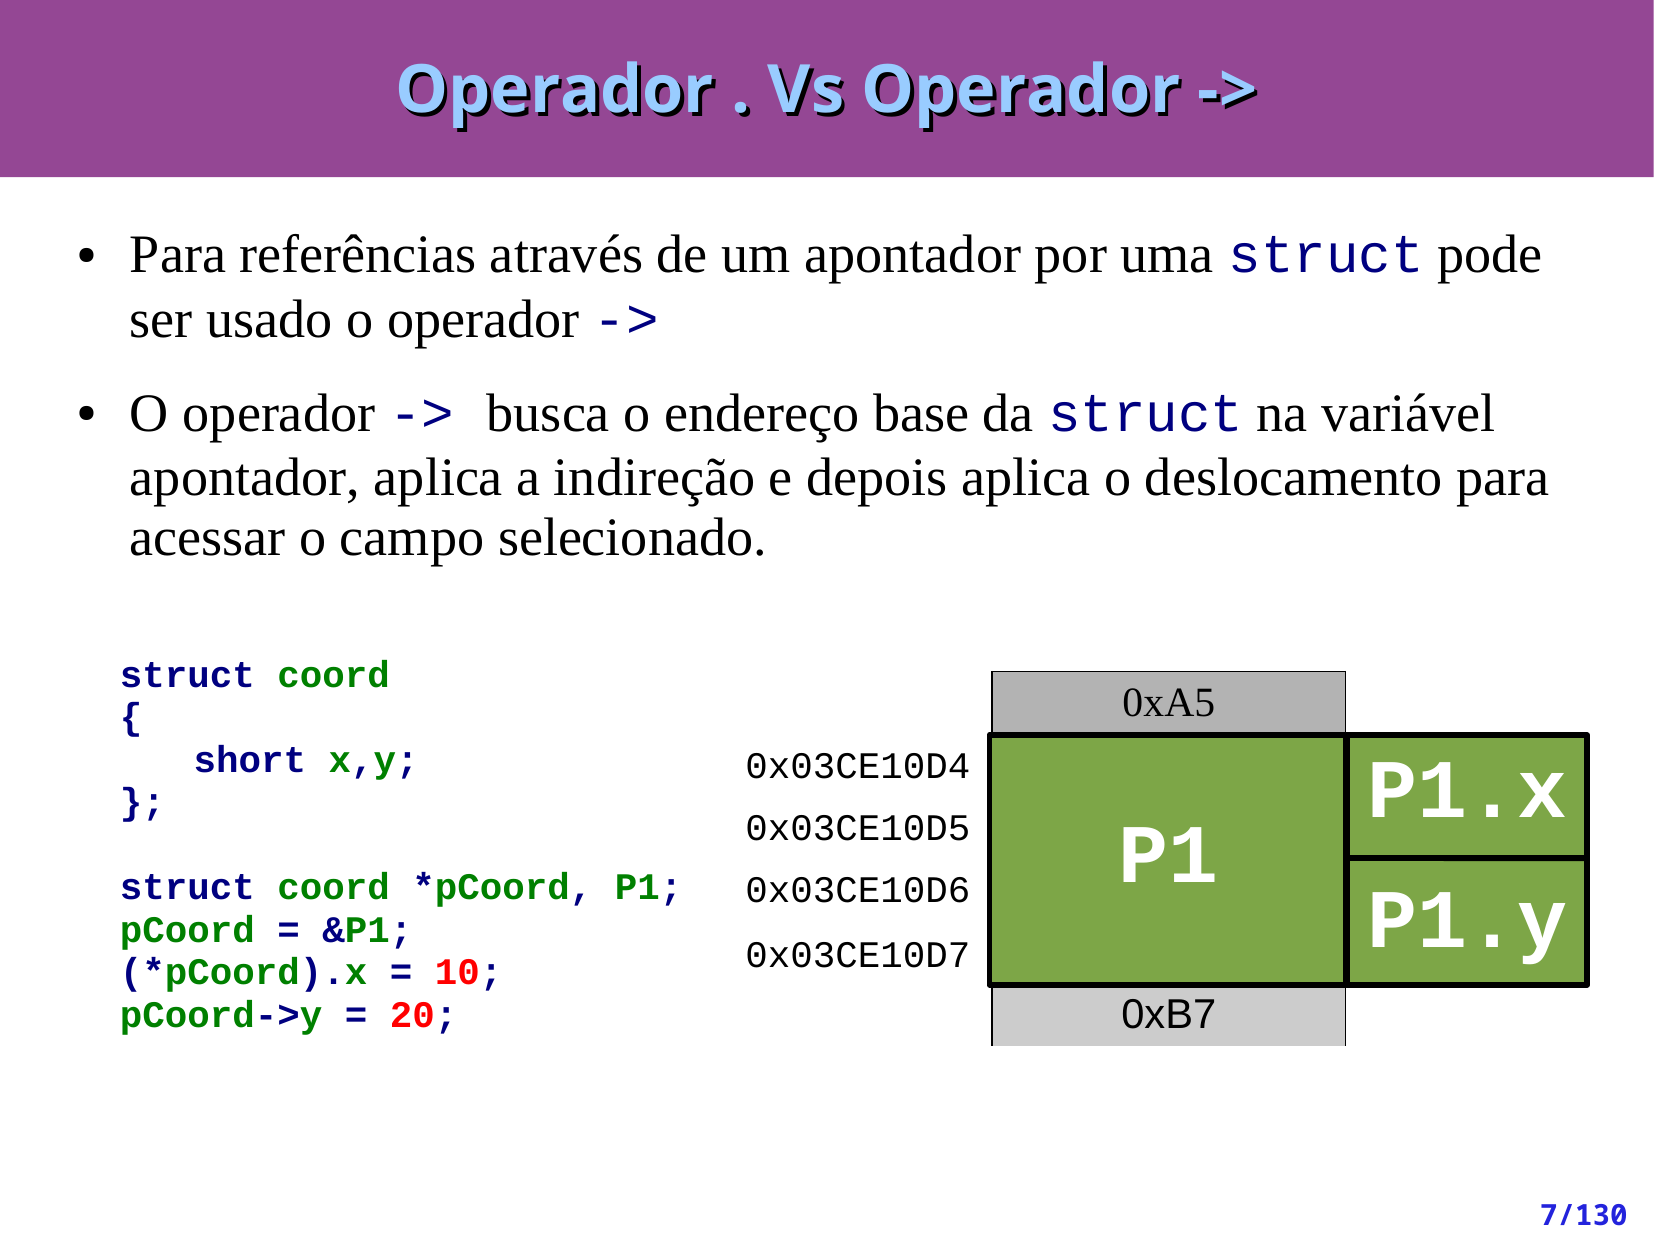

# Operador . Vs Operador ->
Para referências através de um apontador por uma struct pode ser usado o operador ->
O operador -> busca o endereço base da struct na variável apontador, aplica a indireção e depois aplica o deslocamento para acessar o campo selecionado.
struct coord
{
	short x,y;
};
struct coord *pCoord, P1;
pCoord = &P1;
(*pCoord).x = 10;
pCoord->y = 20;
| 0xA5 |
| --- |
| 0xFD |
| 0x01 |
| 0xFF |
| 0x96 |
| 0xB7 |
P1
P1.x
P1.y
0x03CE10D4
0x03CE10D5
0x03CE10D6
0x03CE10D7
7